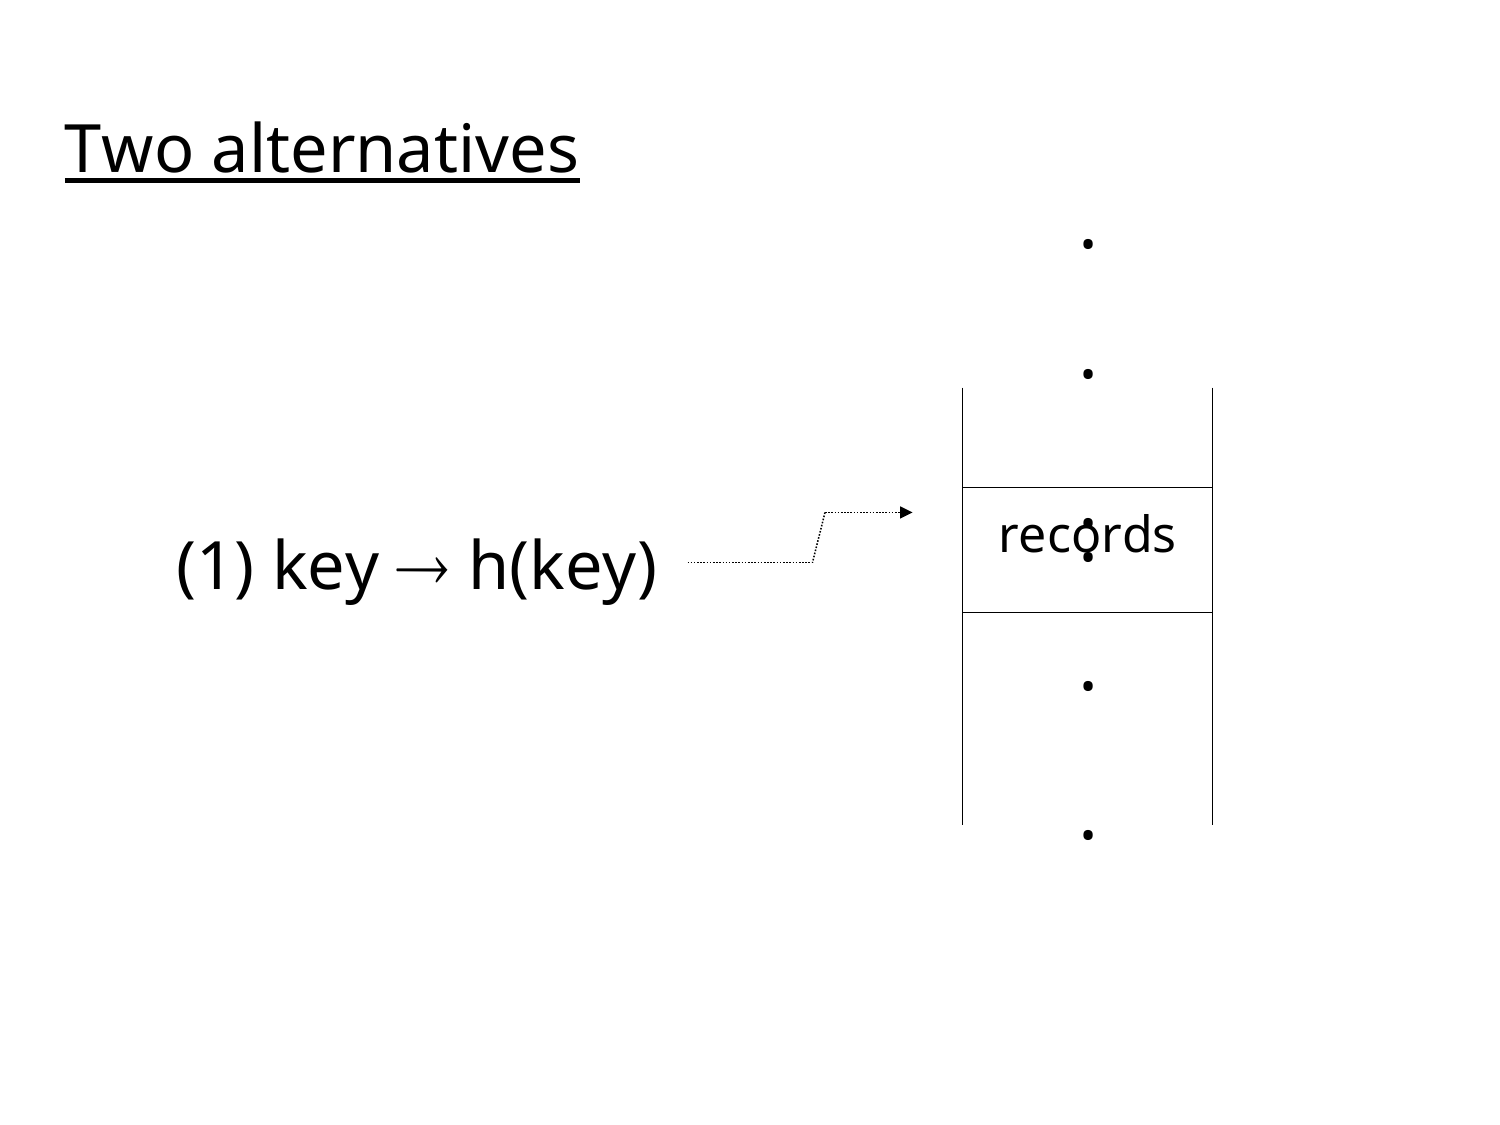

# Two alternatives
.
.
.
records
(1) key  h(key)
.
.
.